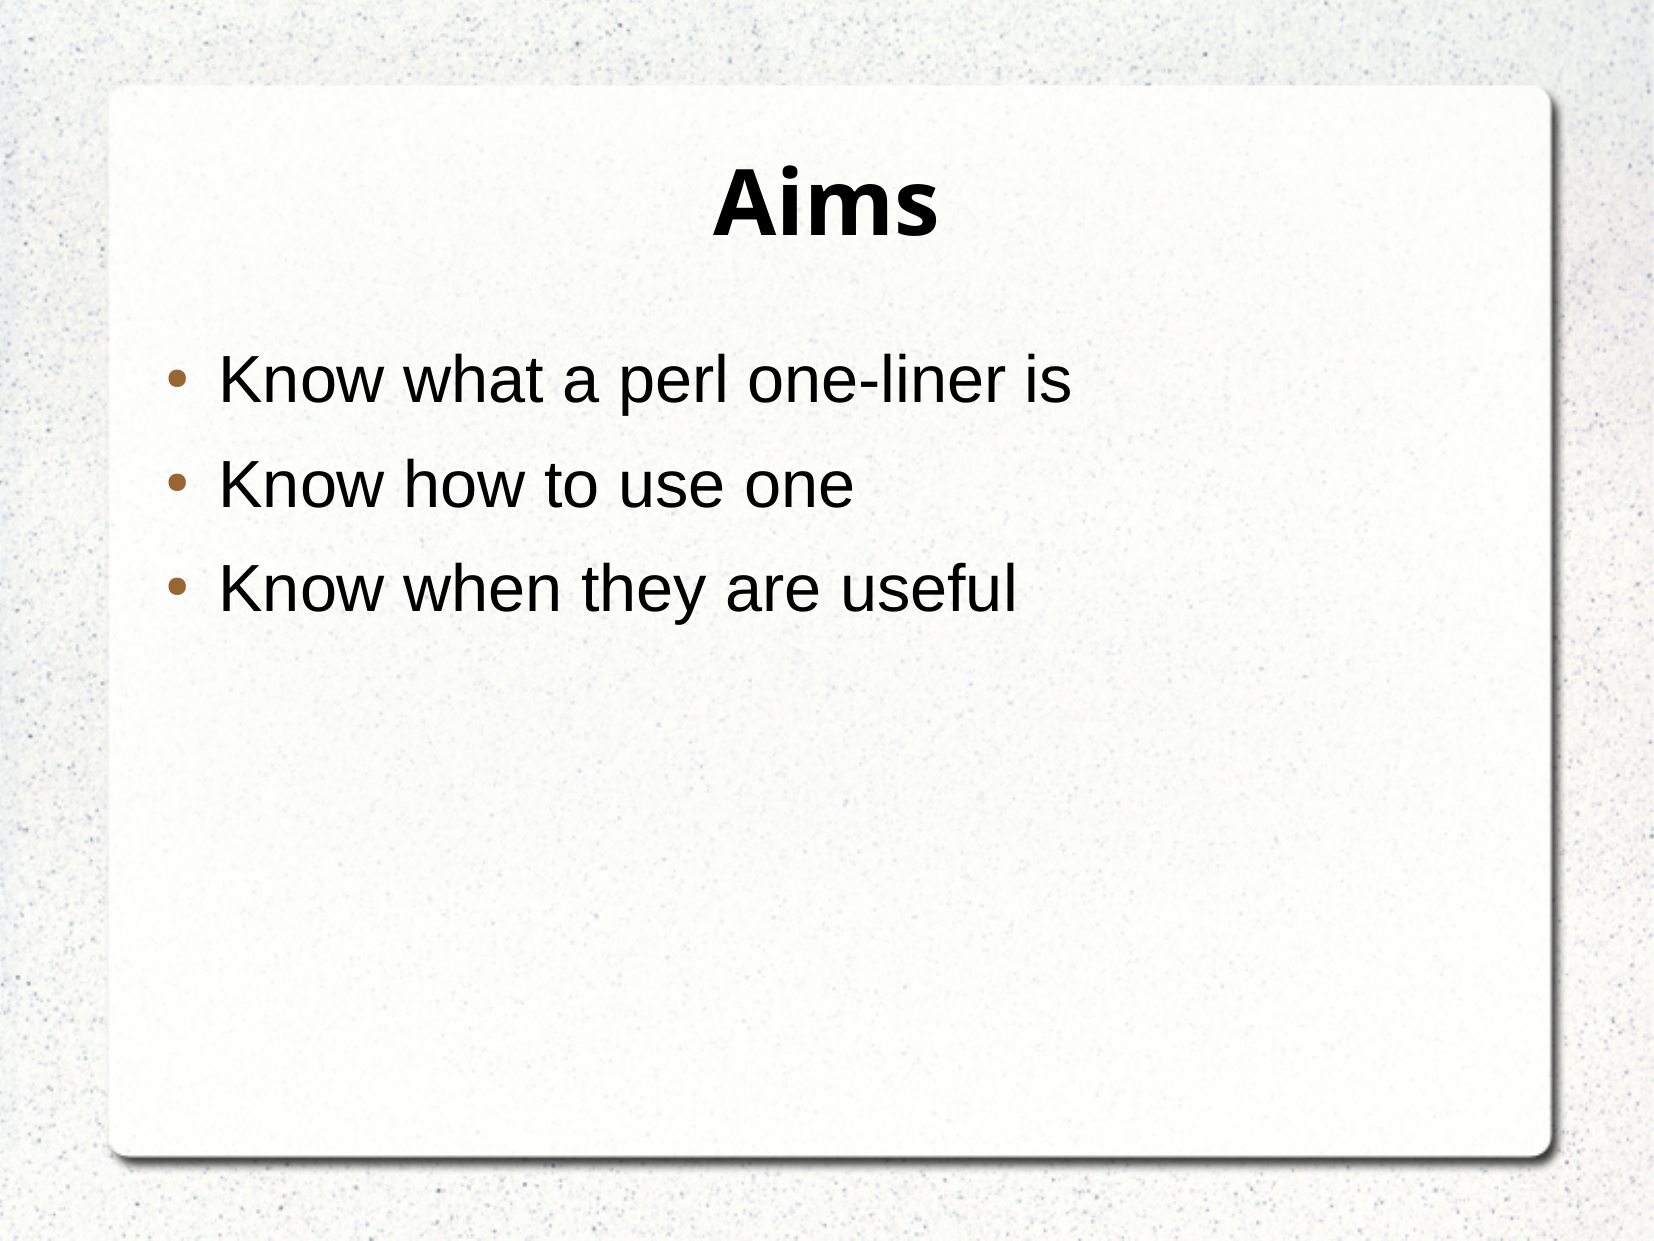

# Aims
Know what a perl one-liner is
Know how to use one
Know when they are useful